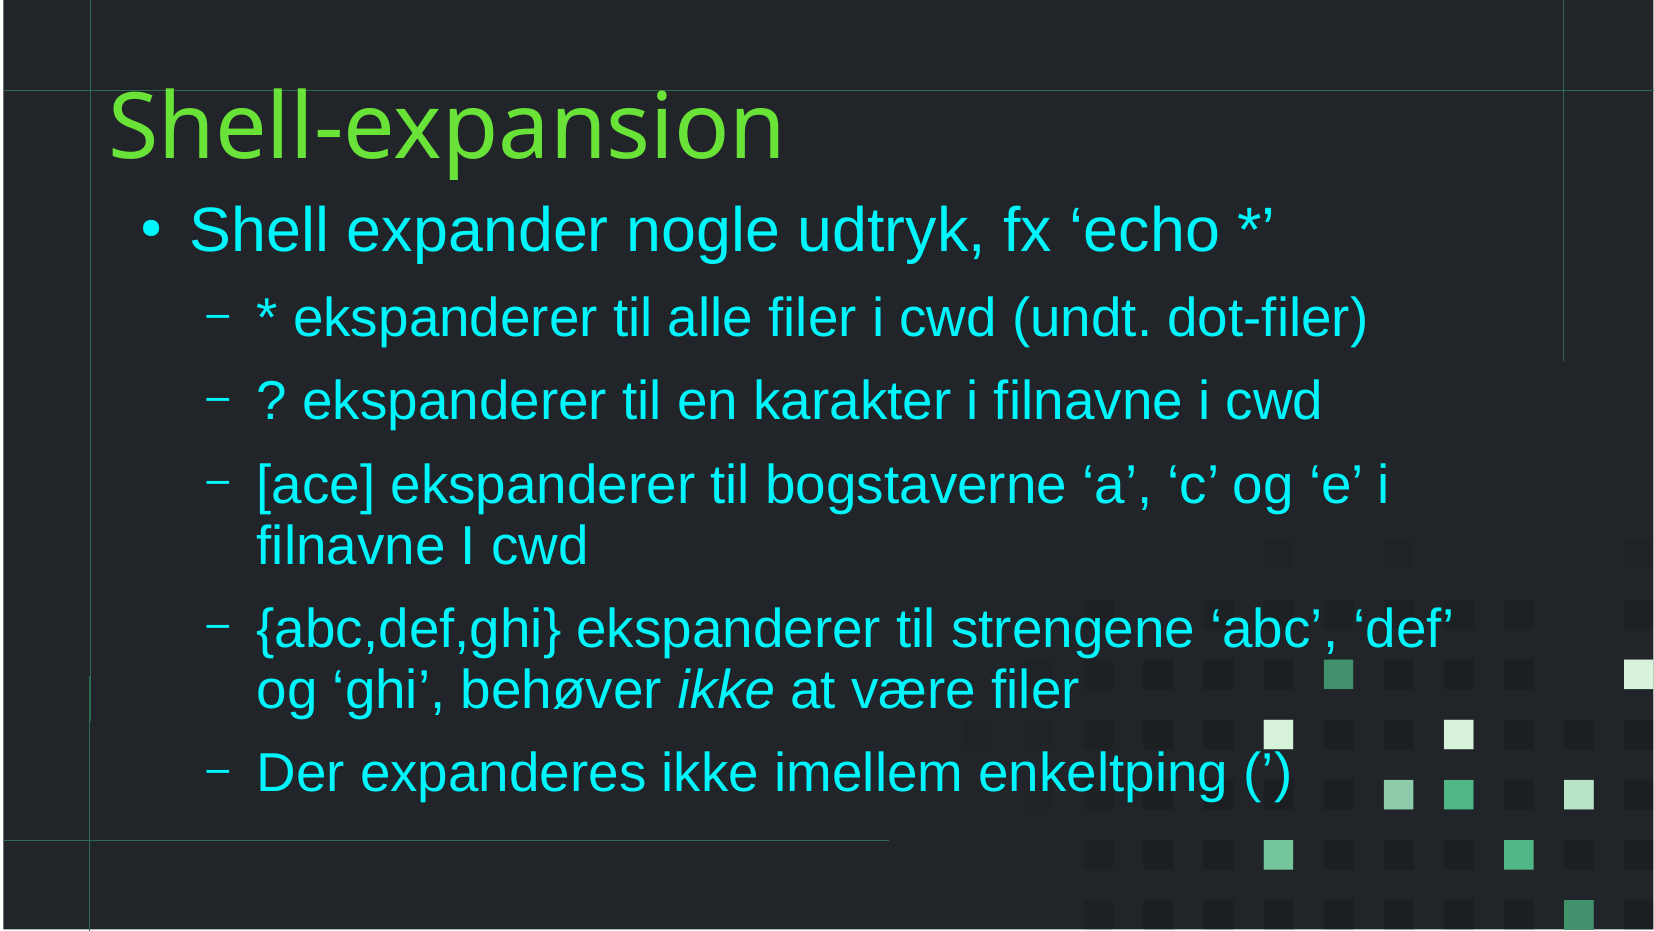

# Shell-expansion
Shell expander nogle udtryk, fx ‘echo *’
* ekspanderer til alle filer i cwd (undt. dot-filer)
? ekspanderer til en karakter i filnavne i cwd
[ace] ekspanderer til bogstaverne ‘a’, ‘c’ og ‘e’ i filnavne I cwd
{abc,def,ghi} ekspanderer til strengene ‘abc’, ‘def’ og ‘ghi’, behøver ikke at være filer
Der expanderes ikke imellem enkeltping (’)